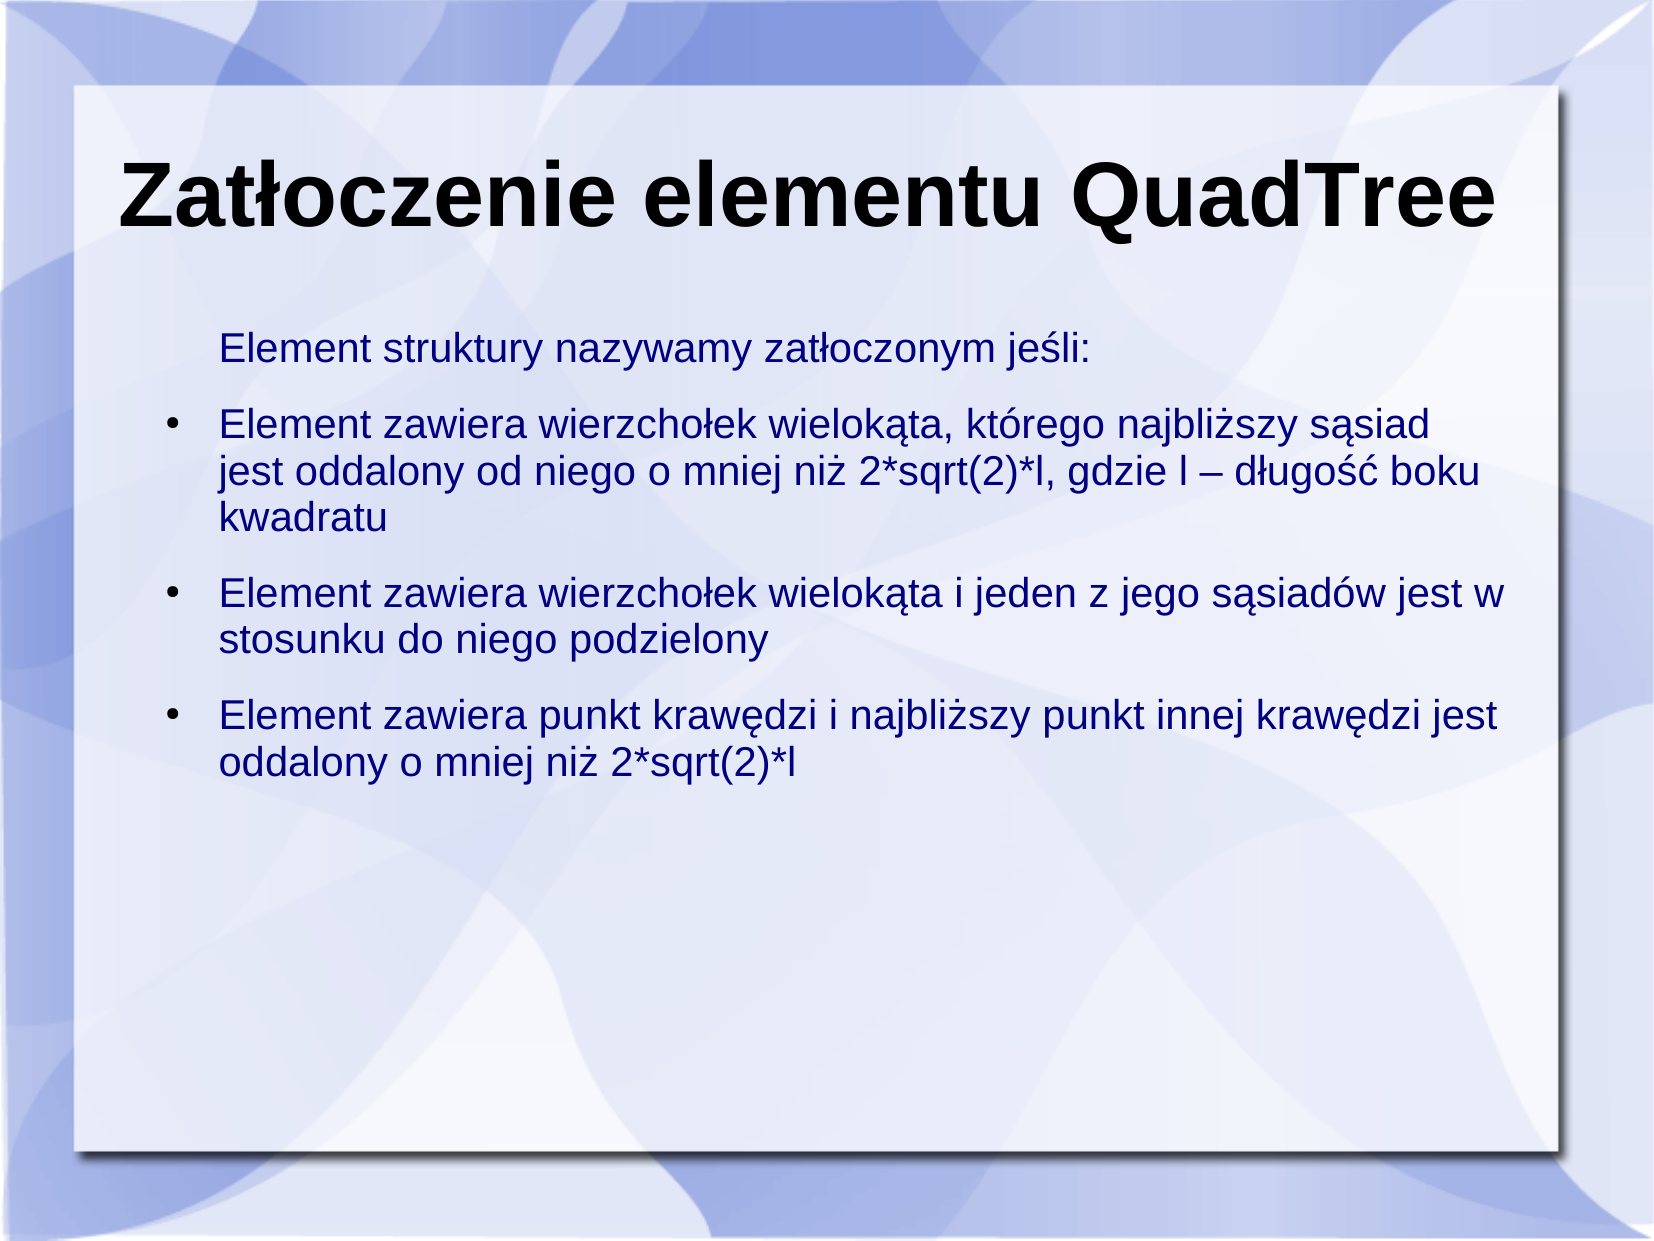

# Zatłoczenie elementu QuadTree
Element struktury nazywamy zatłoczonym jeśli:
Element zawiera wierzchołek wielokąta, którego najbliższy sąsiad jest oddalony od niego o mniej niż 2*sqrt(2)*l, gdzie l – długość boku kwadratu
Element zawiera wierzchołek wielokąta i jeden z jego sąsiadów jest w stosunku do niego podzielony
Element zawiera punkt krawędzi i najbliższy punkt innej krawędzi jest oddalony o mniej niż 2*sqrt(2)*l